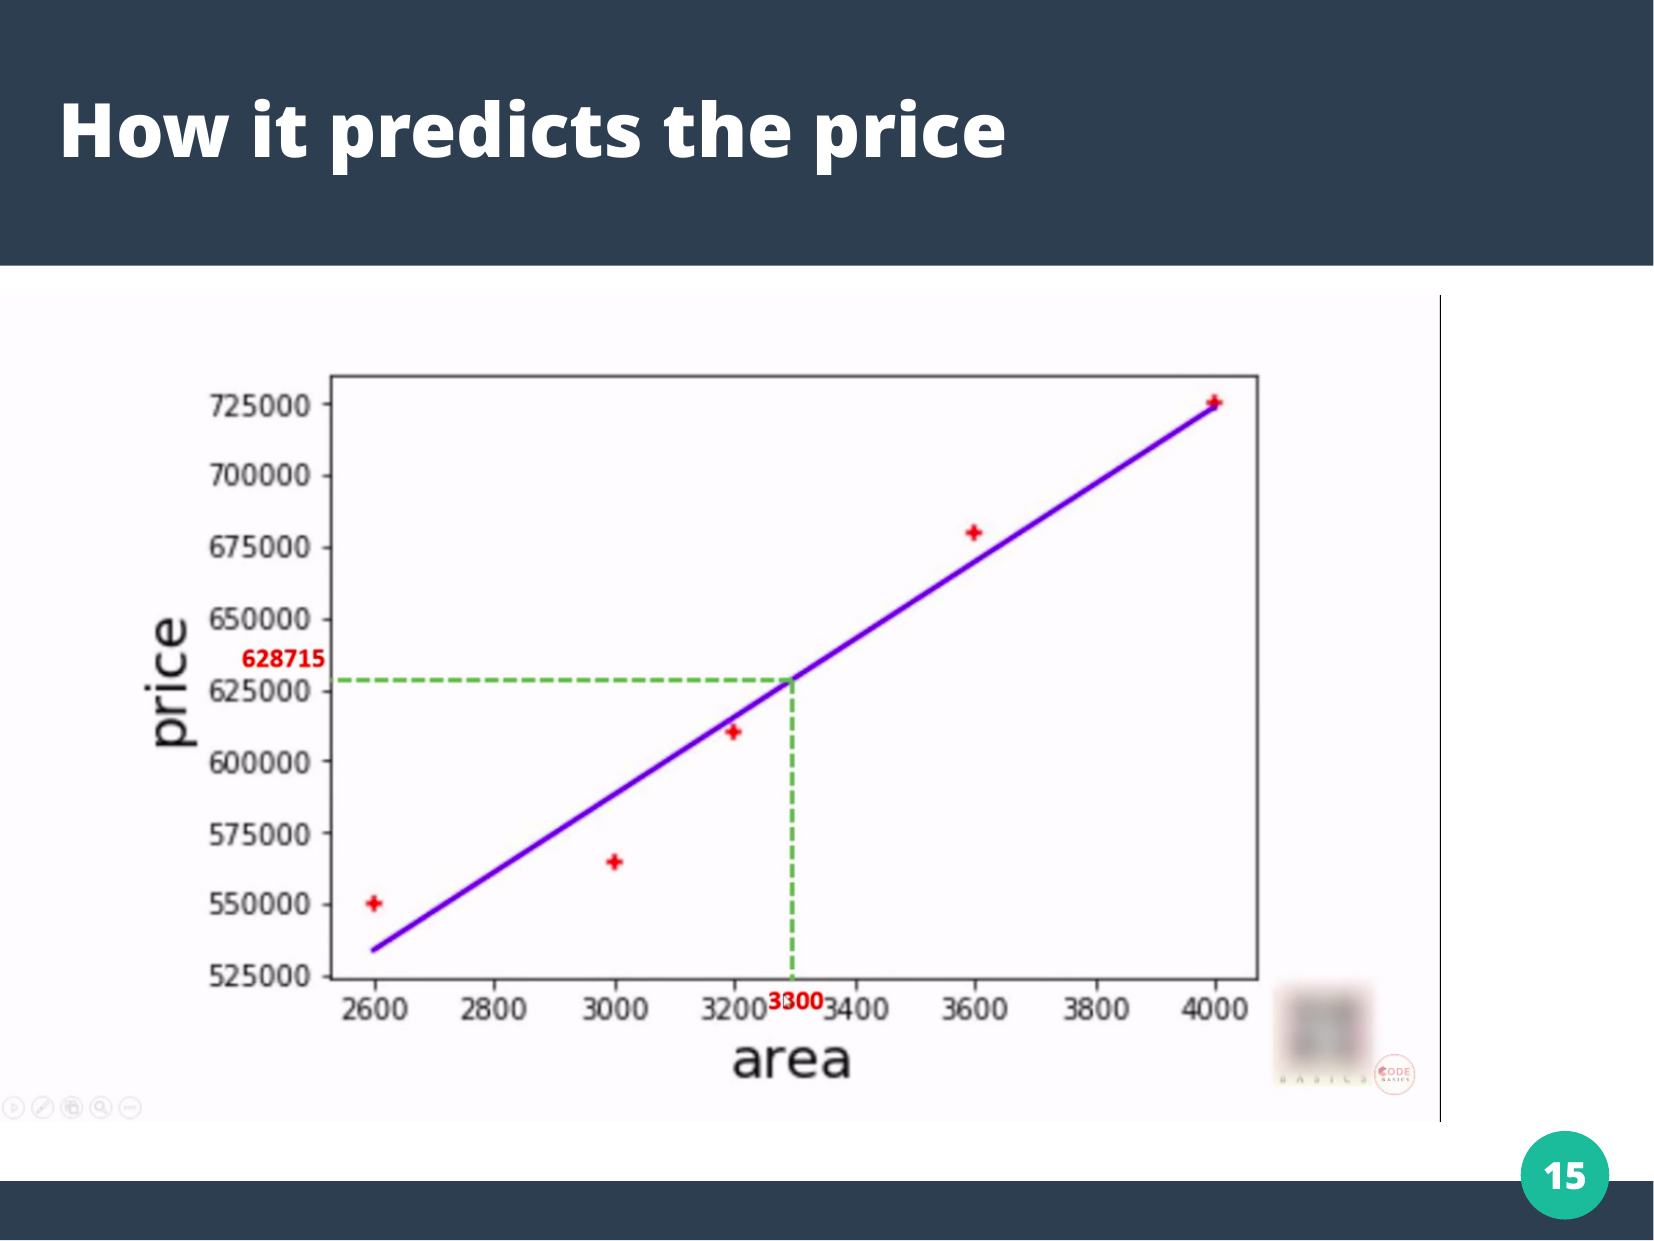

# How it predicts the price
15